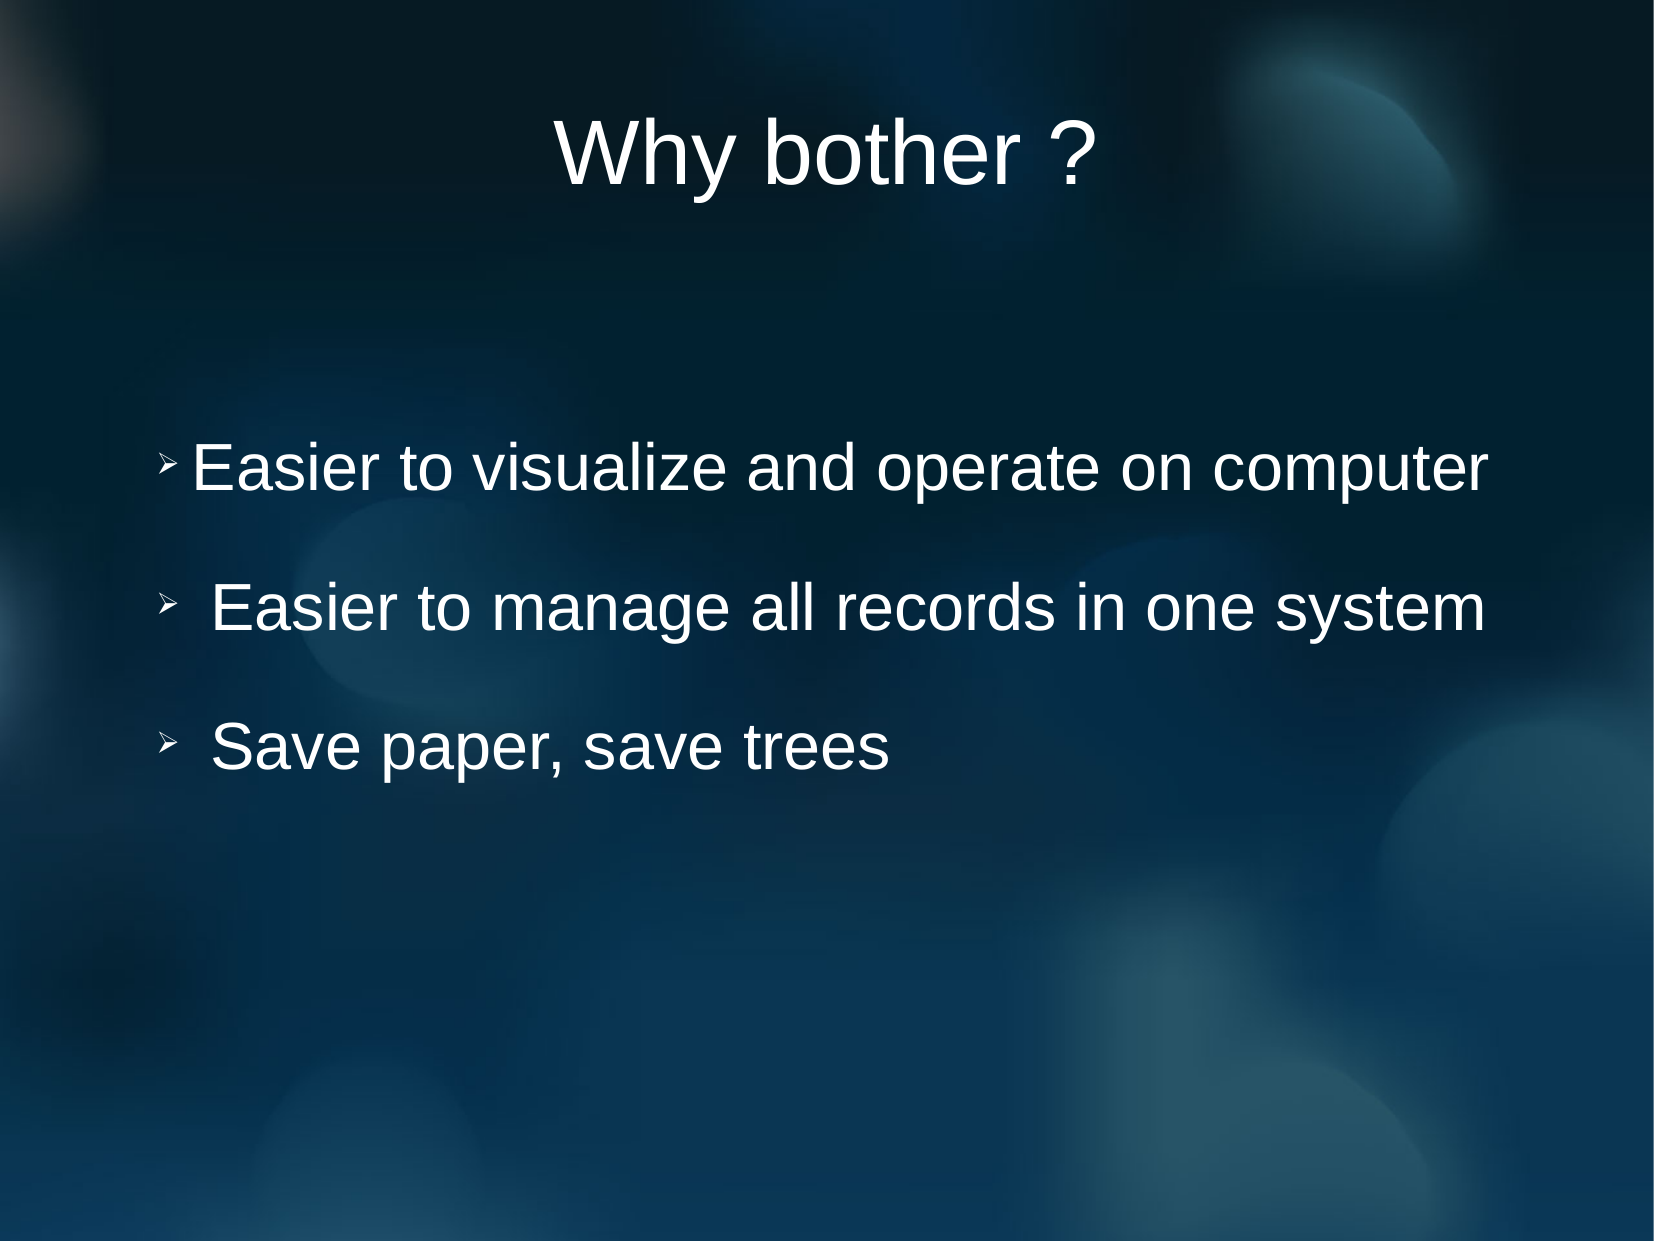

# Why bother ?
Easier to visualize and operate on computer
 Easier to manage all records in one system
 Save paper, save trees